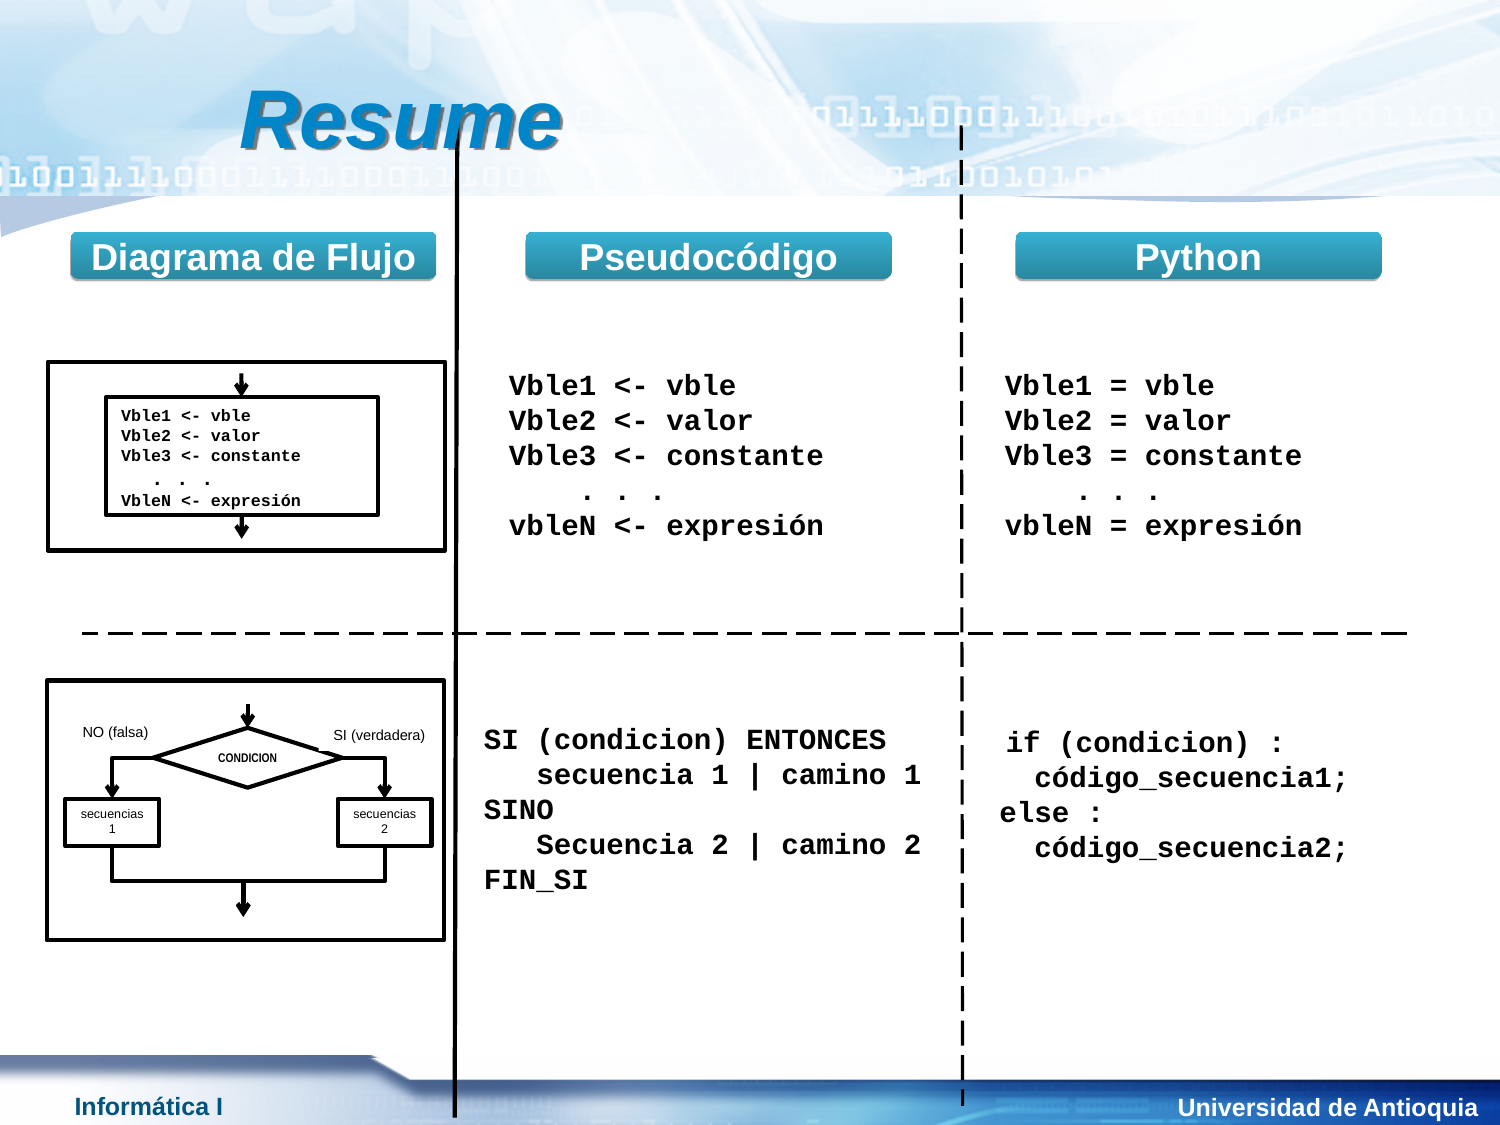

# Resume
Diagrama de Flujo
Pseudocódigo
Python
Vble1 <- vble
Vble2 <- valor
Vble3 <- constante
 . . .
vbleN <- expresión
Vble1 = vble
Vble2 = valor
Vble3 = constante
 . . .
vbleN = expresión
Vble1 <- vble
Vble2 <- valor
Vble3 <- constante
 . . .
VbleN <- expresión
NO (falsa)
SI (verdadera)
CONDICION
secuencias 1
secuencias 2
SI (condicion) ENTONCES
 secuencia 1 | camino 1
SINO
 Secuencia 2 | camino 2
FIN_SI
 if (condicion) :
 código_secuencia1;
else :
 código_secuencia2;